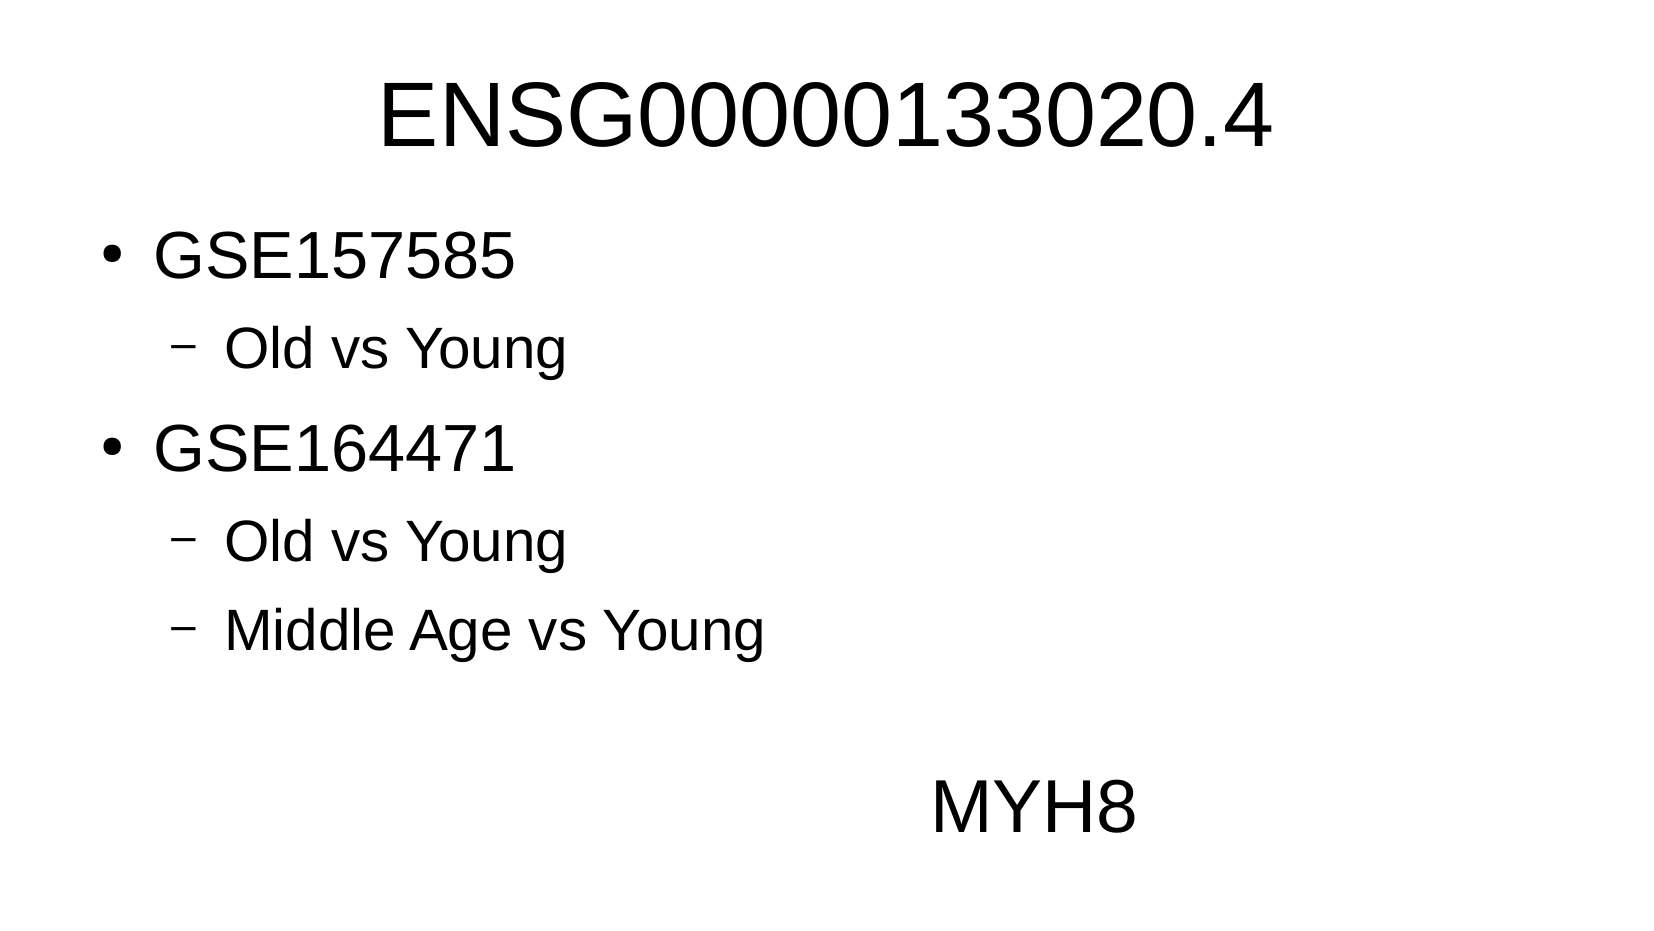

# ENSG00000133020.4
GSE157585
Old vs Young
GSE164471
Old vs Young
Middle Age vs Young
MYH8